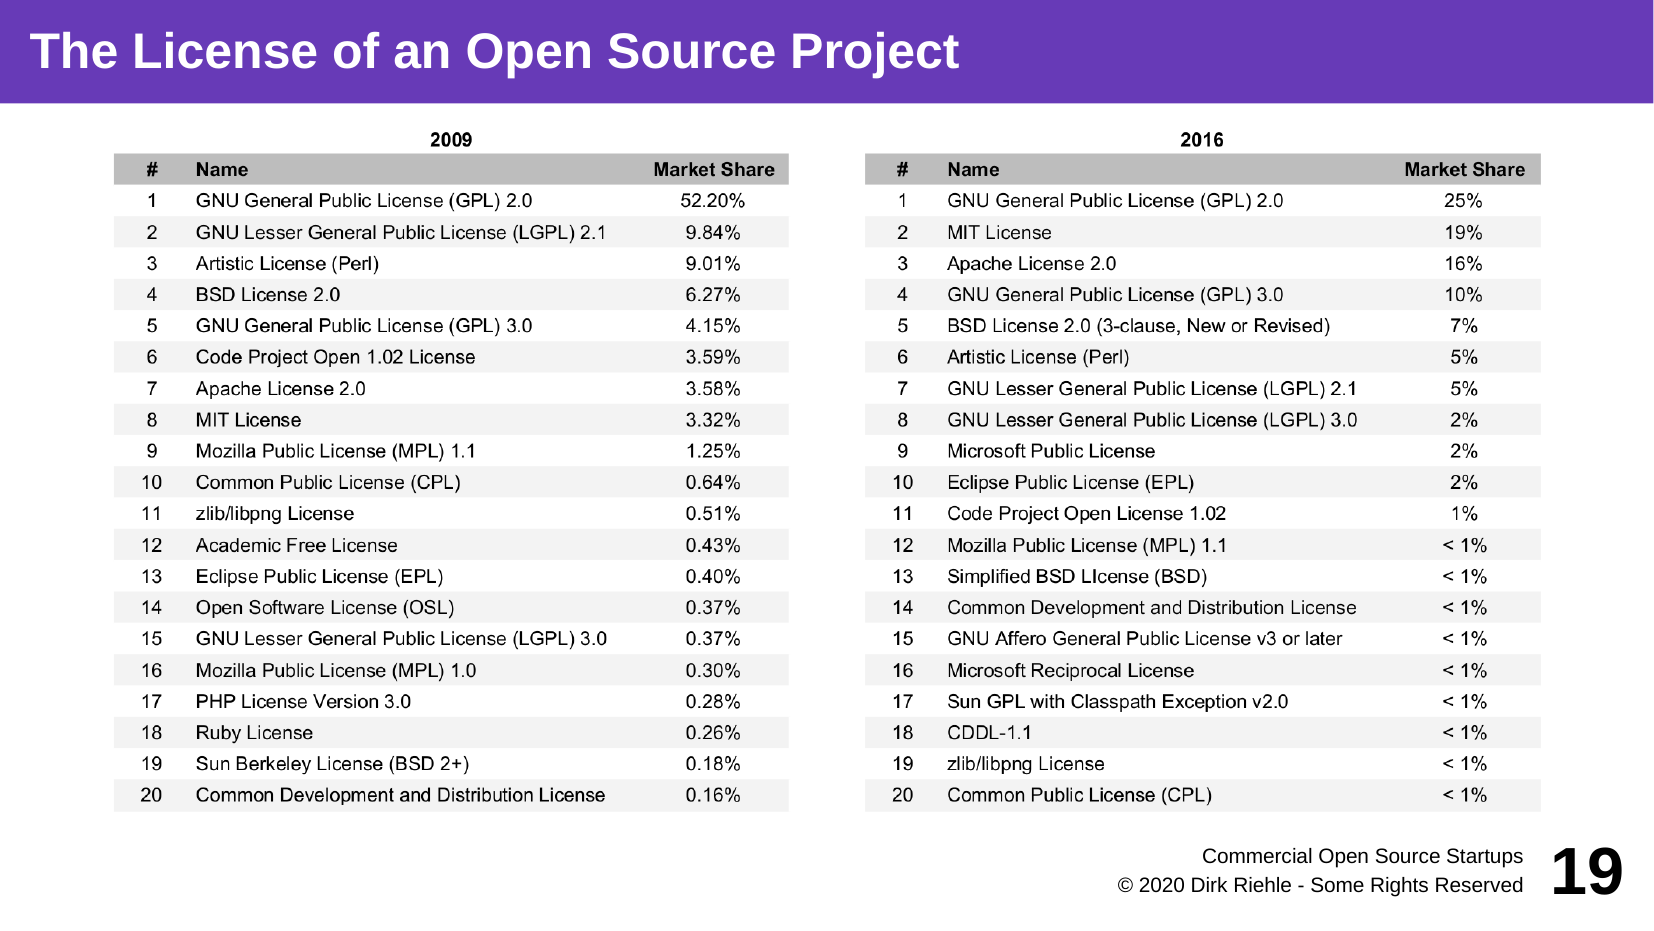

# The License of an Open Source Project
Commercial Open Source Startups
19
© 2020 Dirk Riehle - Some Rights Reserved